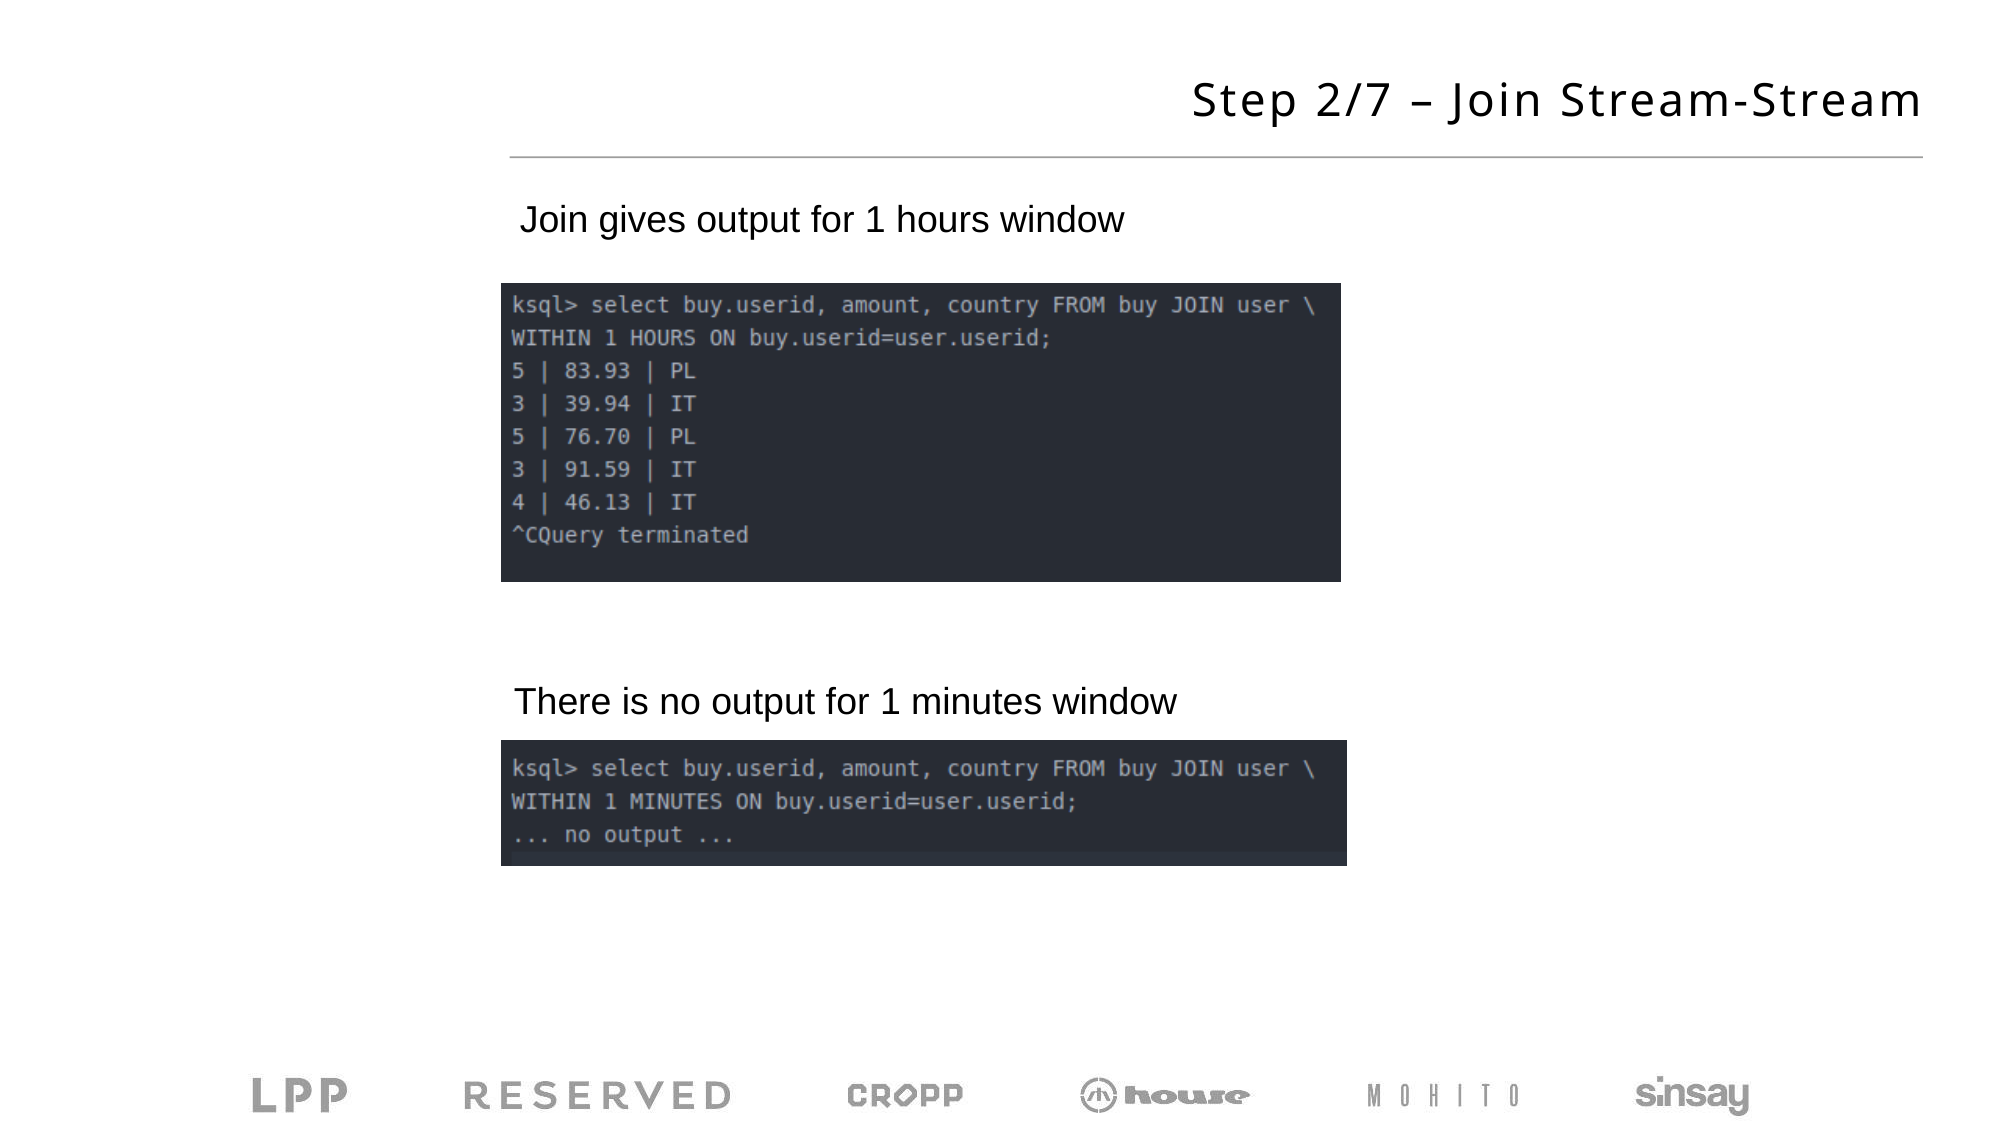

# Step 2/7 – Join Stream-Stream
Join gives output for 1 hours window
There is no output for 1 minutes window